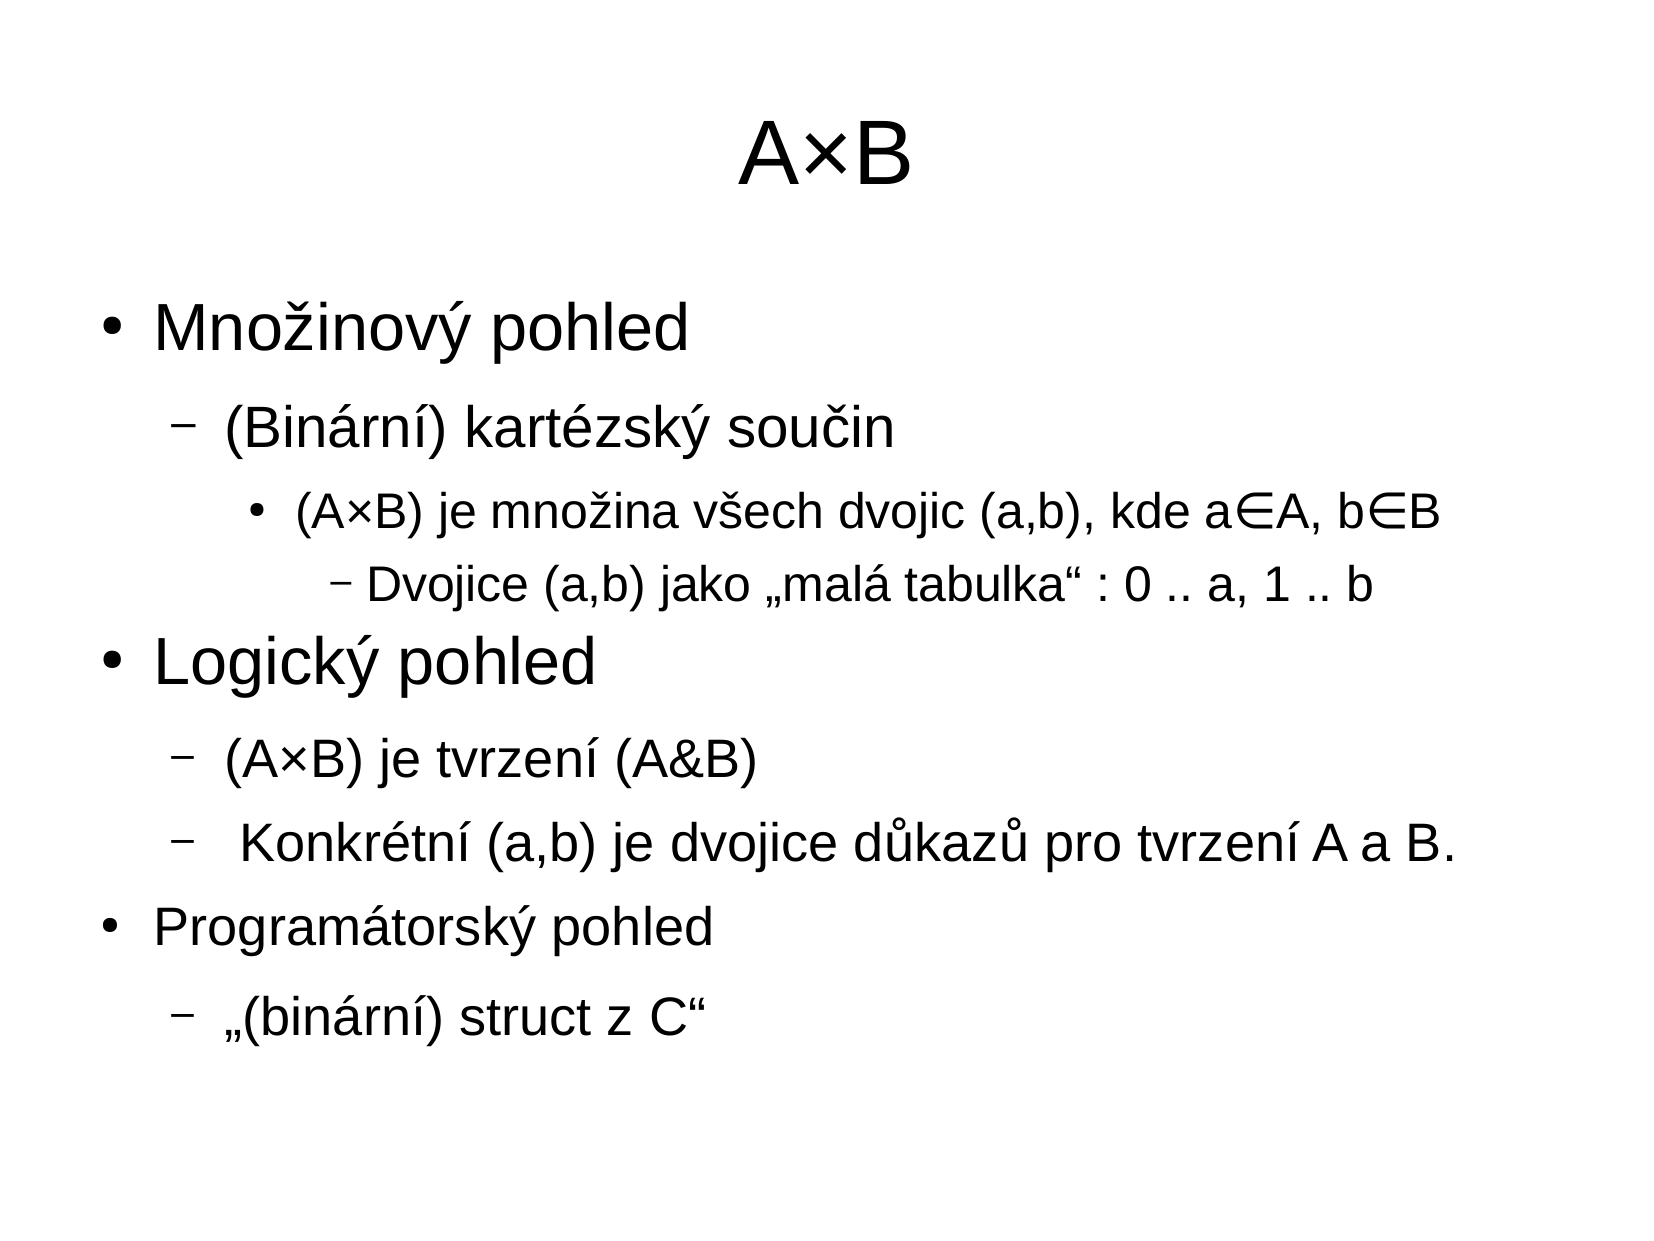

# A×B
Množinový pohled
(Binární) kartézský součin
(A×B) je množina všech dvojic (a,b), kde a∈A, b∈B
Dvojice (a,b) jako „malá tabulka“ : 0 .. a, 1 .. b
Logický pohled
(A×B) je tvrzení (A&B)
 Konkrétní (a,b) je dvojice důkazů pro tvrzení A a B.
Programátorský pohled
„(binární) struct z C“